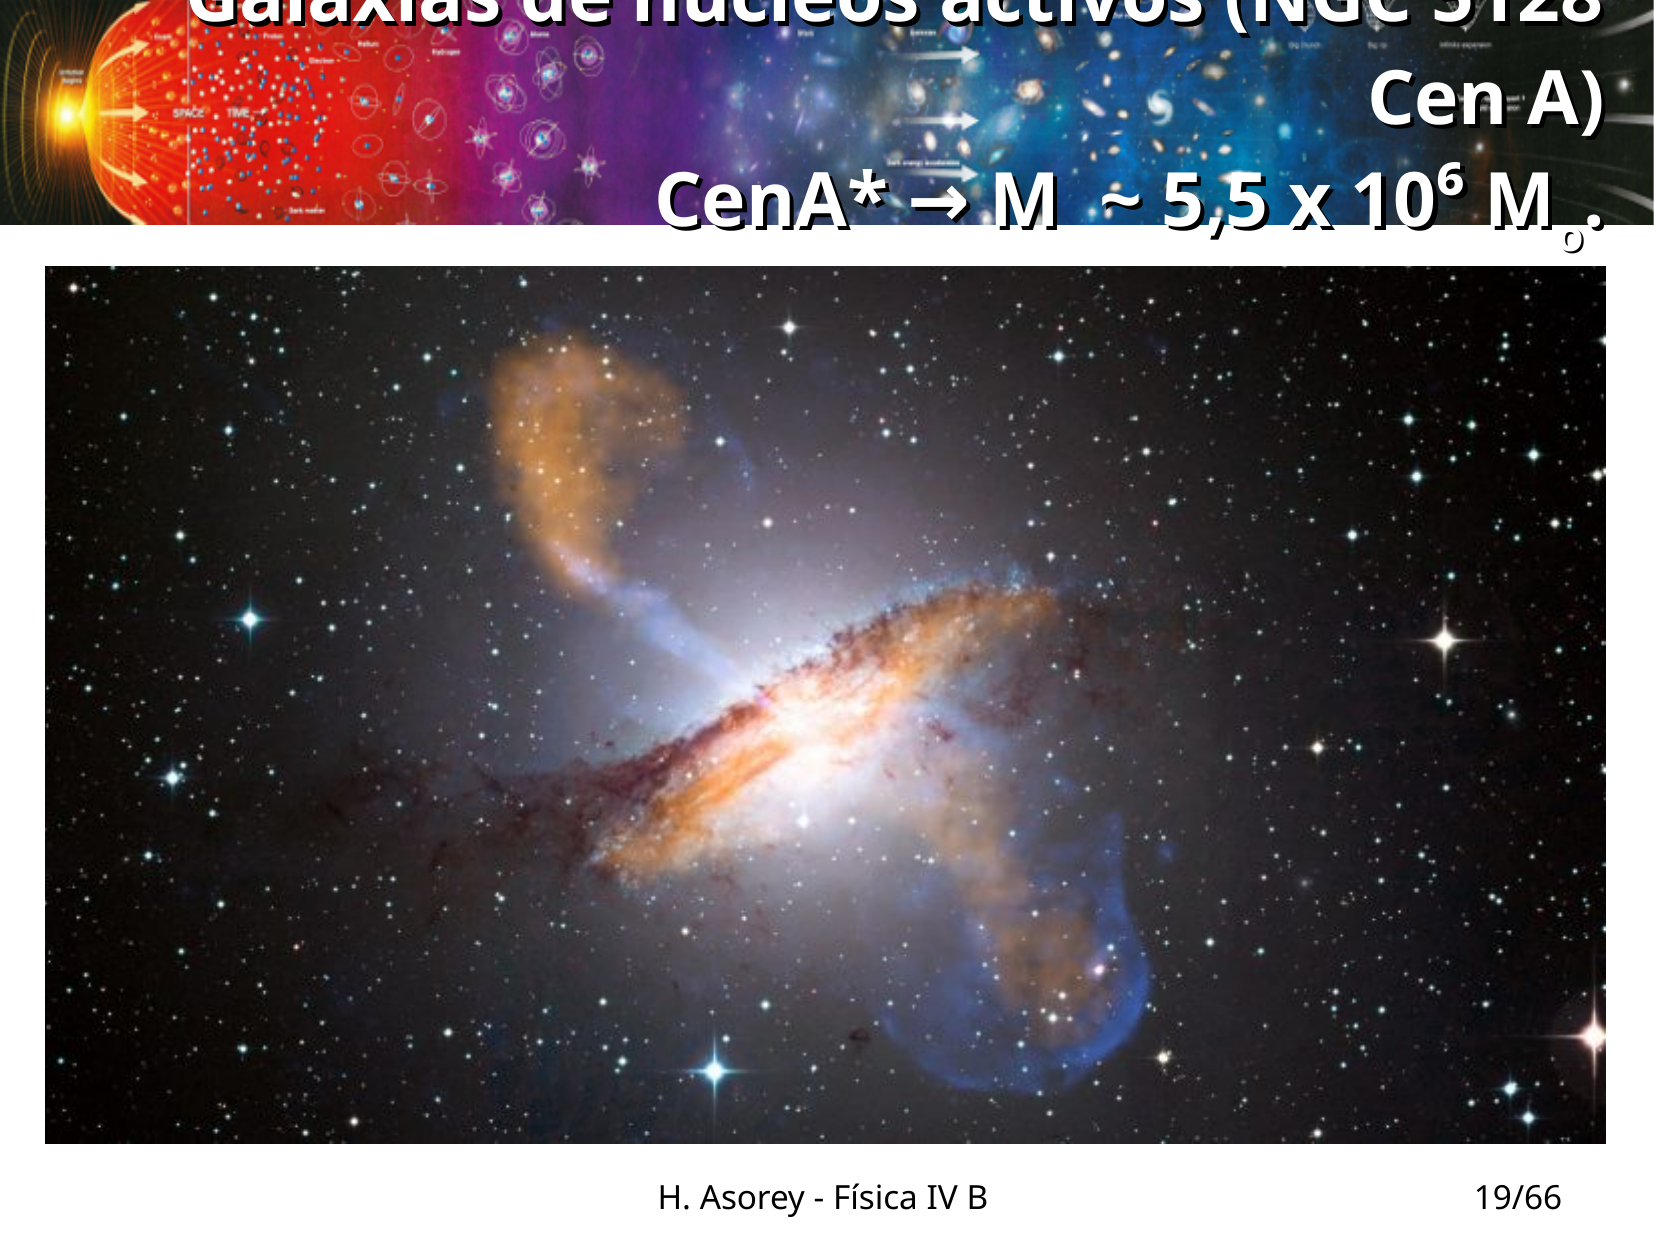

# Galaxias de núcleos activos (NGC 5128 Cen A) CenA* → M ~ 5,5 x 10⁶ Mo.
H. Asorey - Física IV B
19